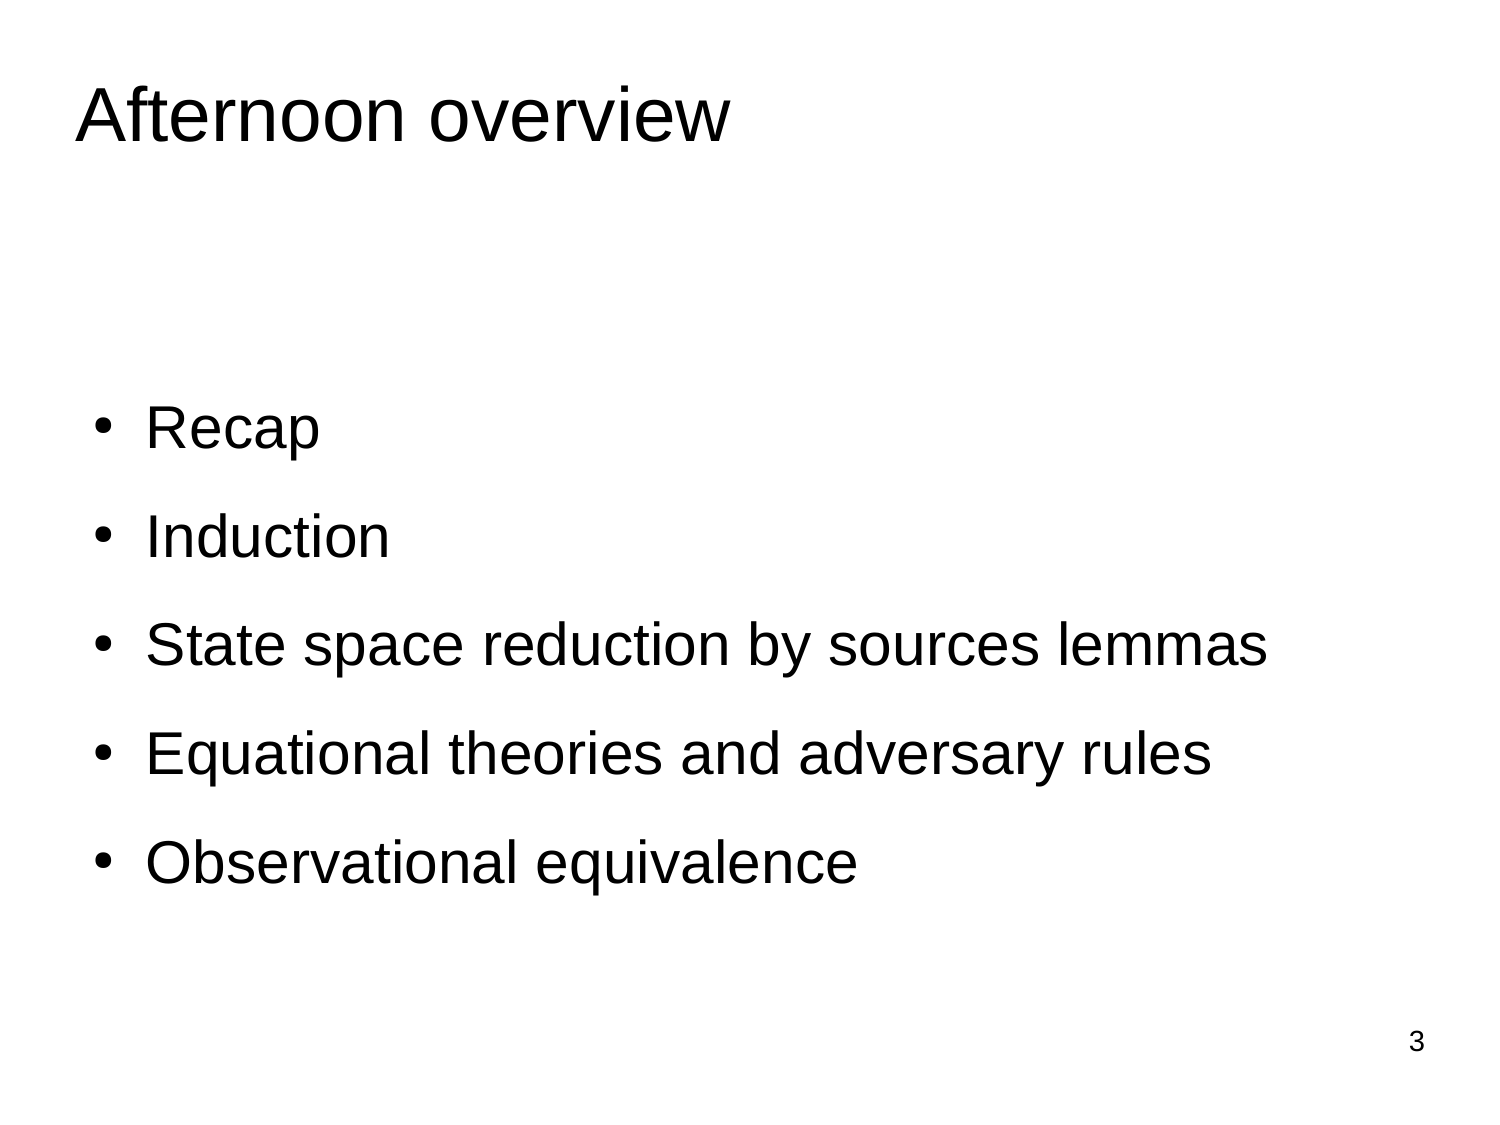

# Afternoon overview
Recap
Induction
State space reduction by sources lemmas
Equational theories and adversary rules
Observational equivalence
3